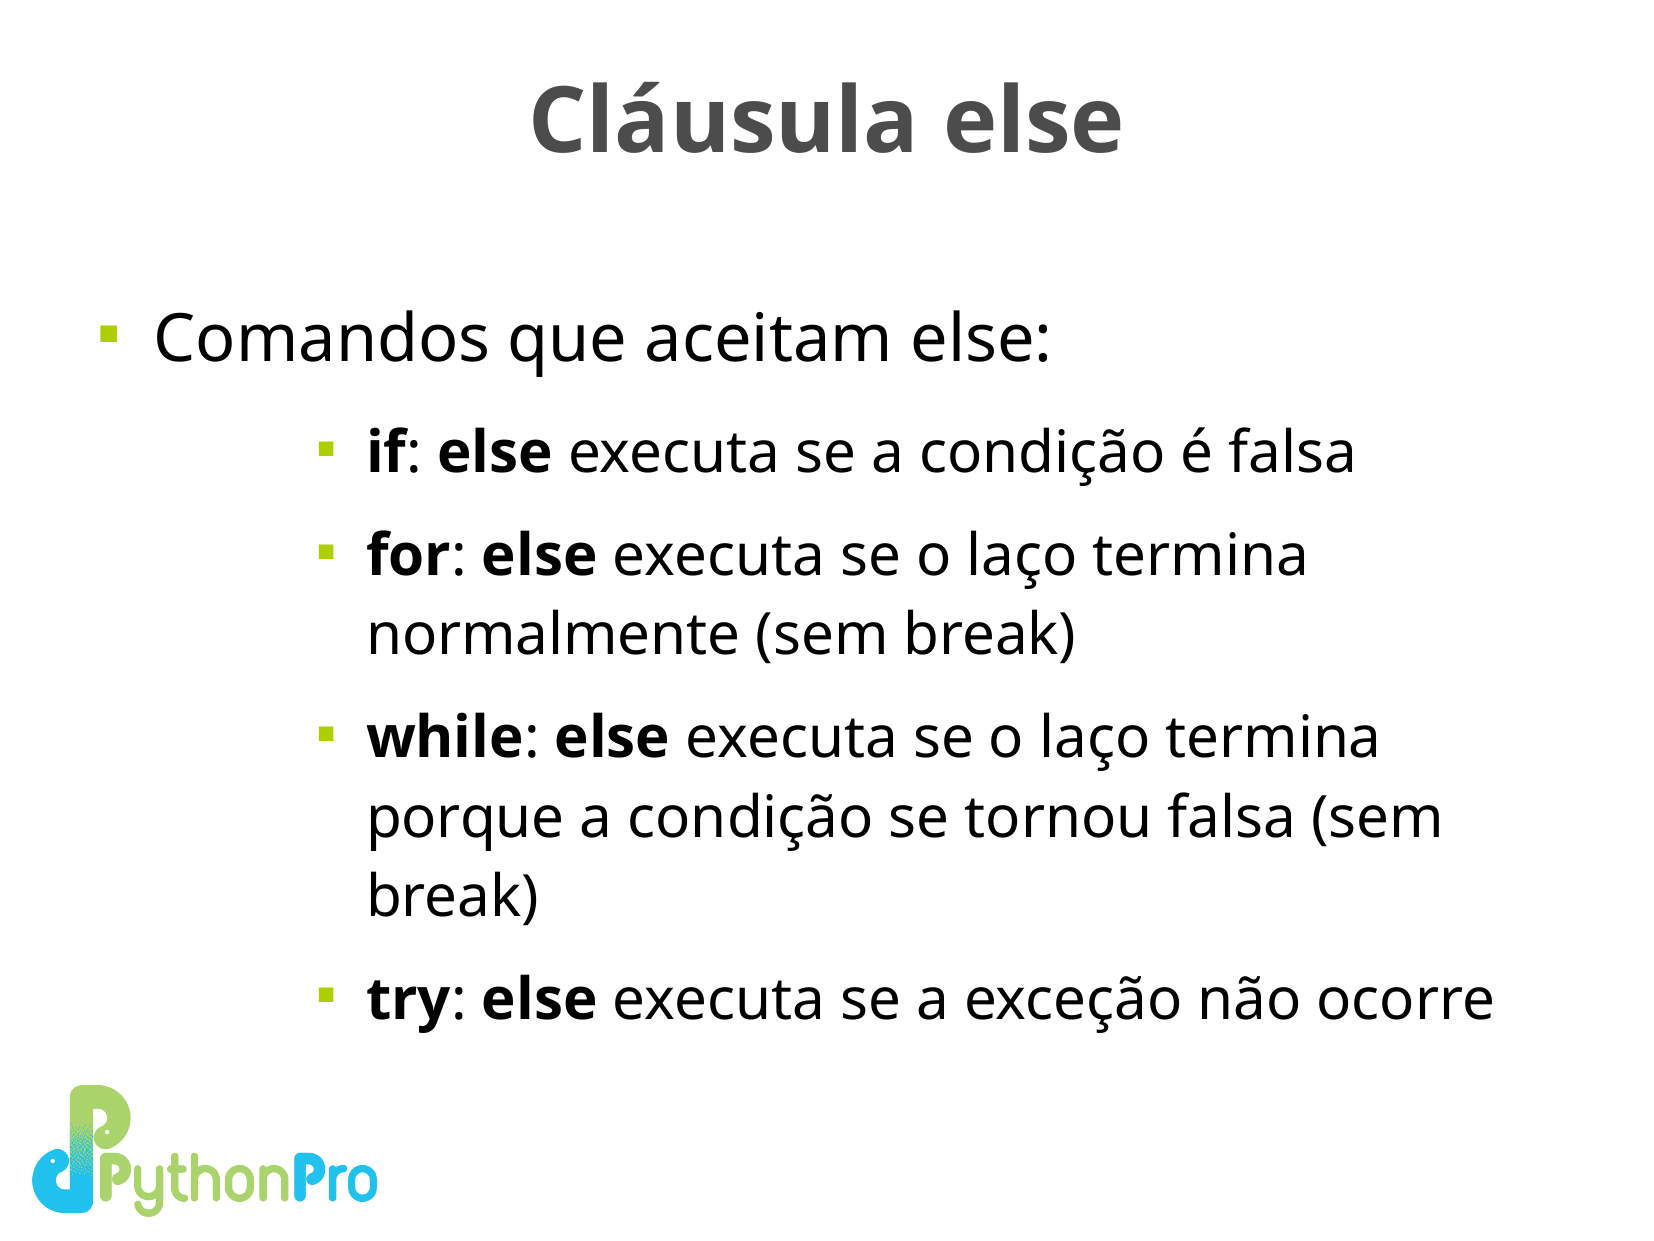

# Cláusula else
Comandos que aceitam else:
if: else executa se a condição é falsa
for: else executa se o laço termina normalmente (sem break)
while: else executa se o laço termina porque a condição se tornou falsa (sem break)
try: else executa se a exceção não ocorre